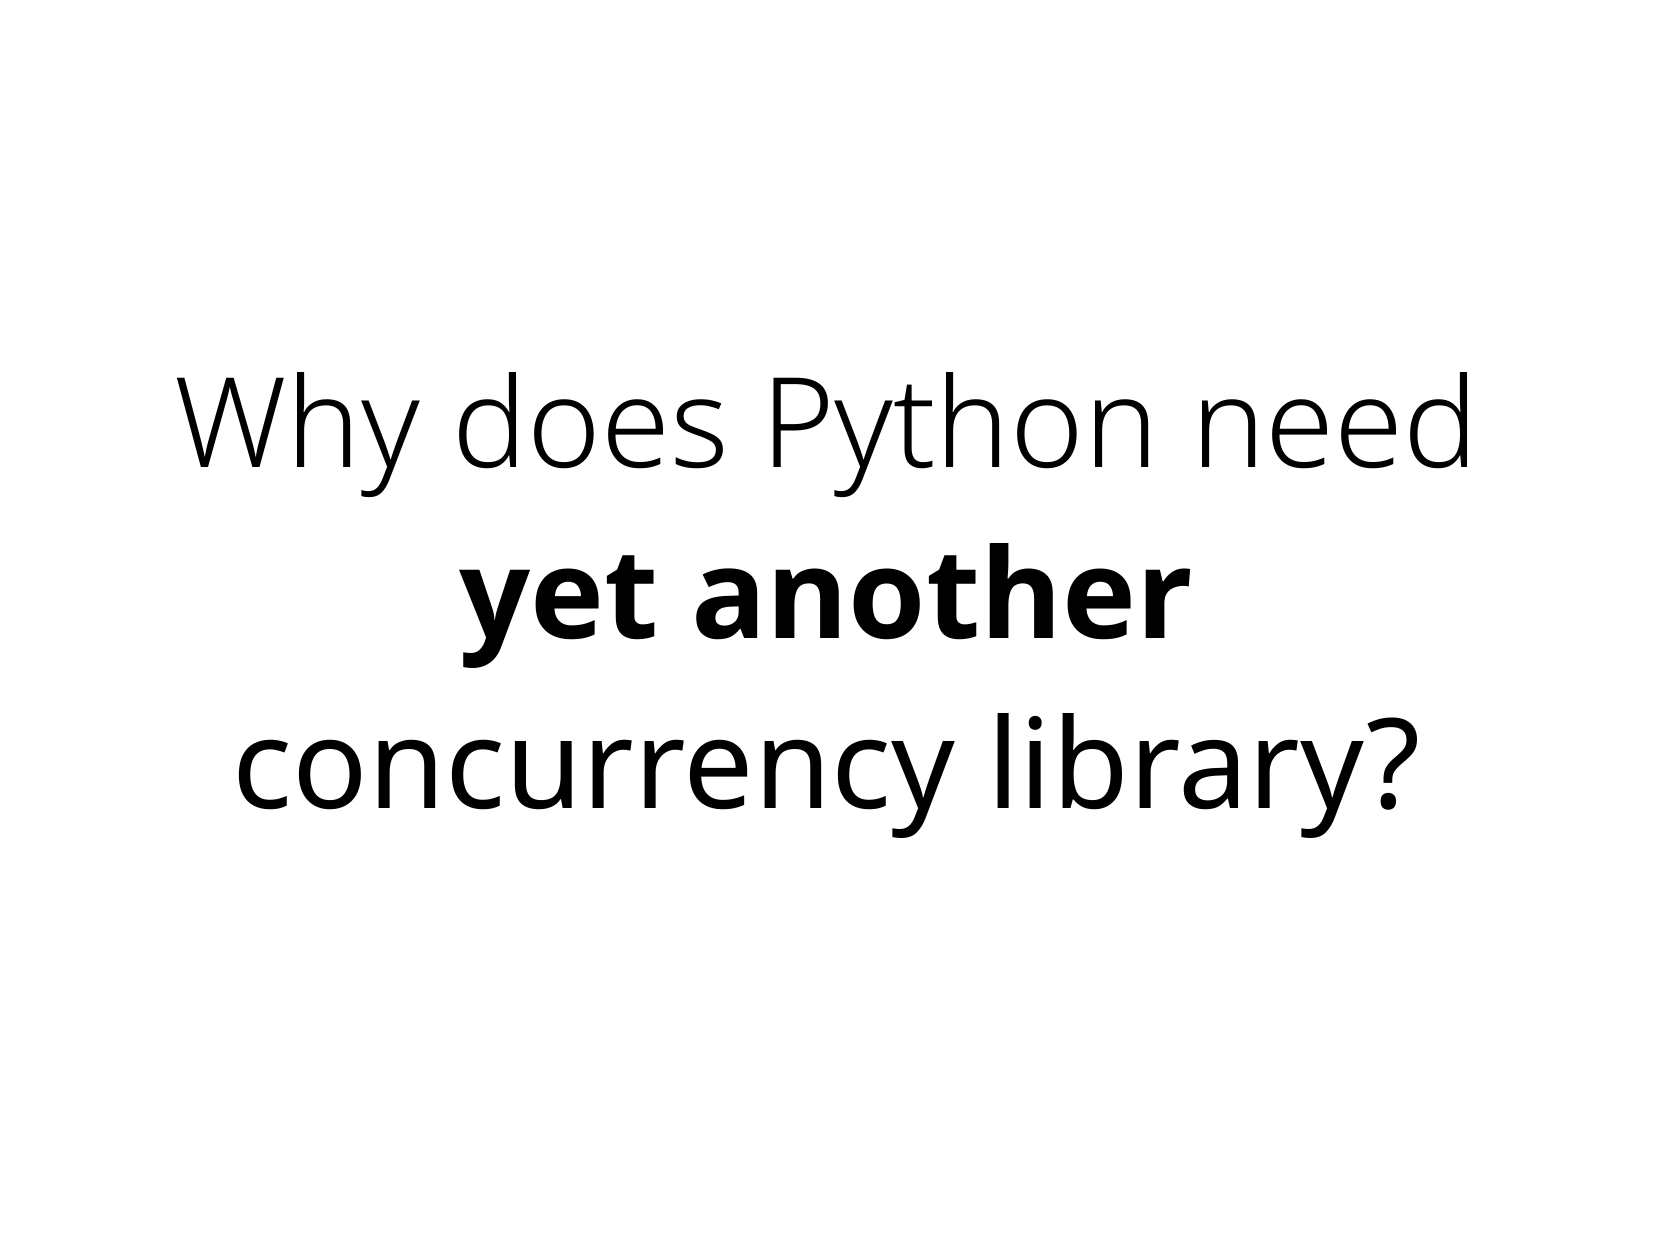

# Why does Python need yet another concurrency library?